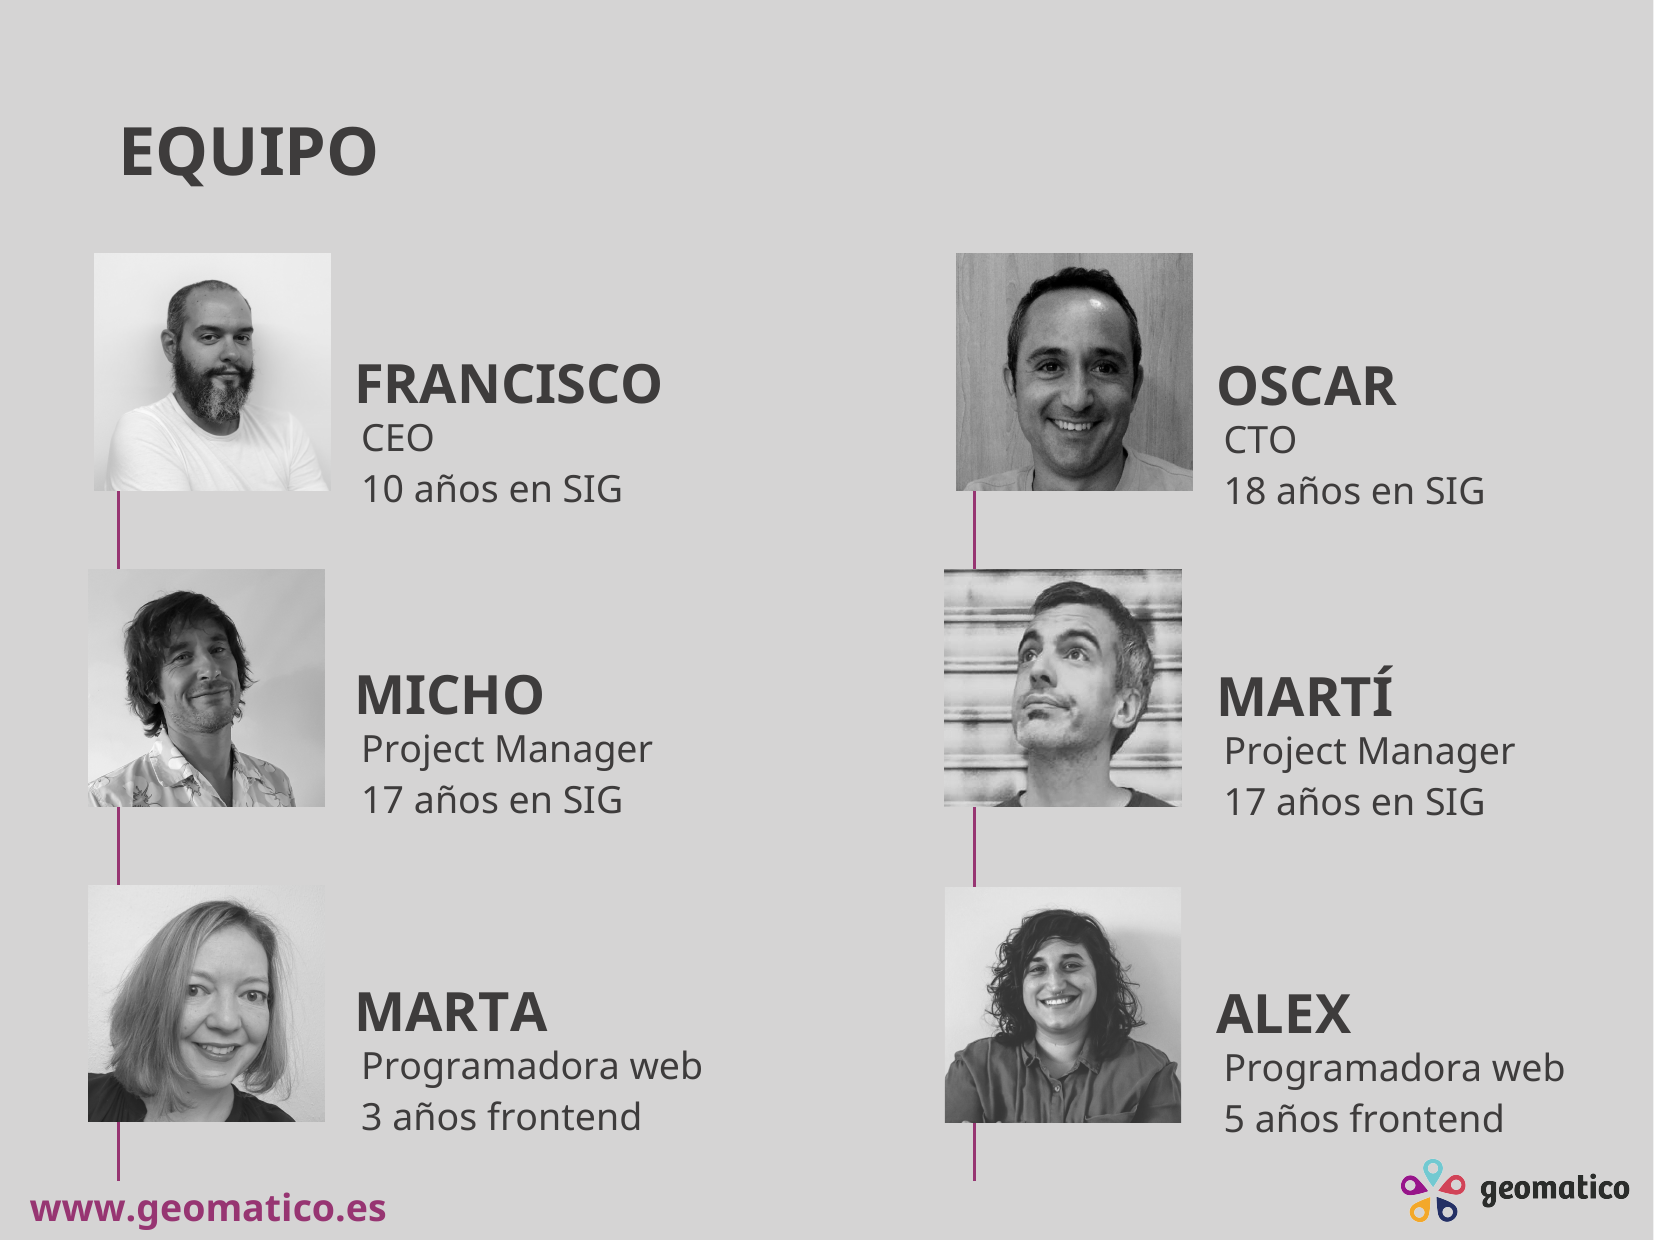

EQUIPO
FRANCISCO
CEO
10 años en SIG
OSCAR
CTO
18 años en SIG
MICHO
Project Manager
17 años en SIG
MARTÍ
Project Manager
17 años en SIG
MARTA
Programadora web
3 años frontend
ALEX
Programadora web
5 años frontend